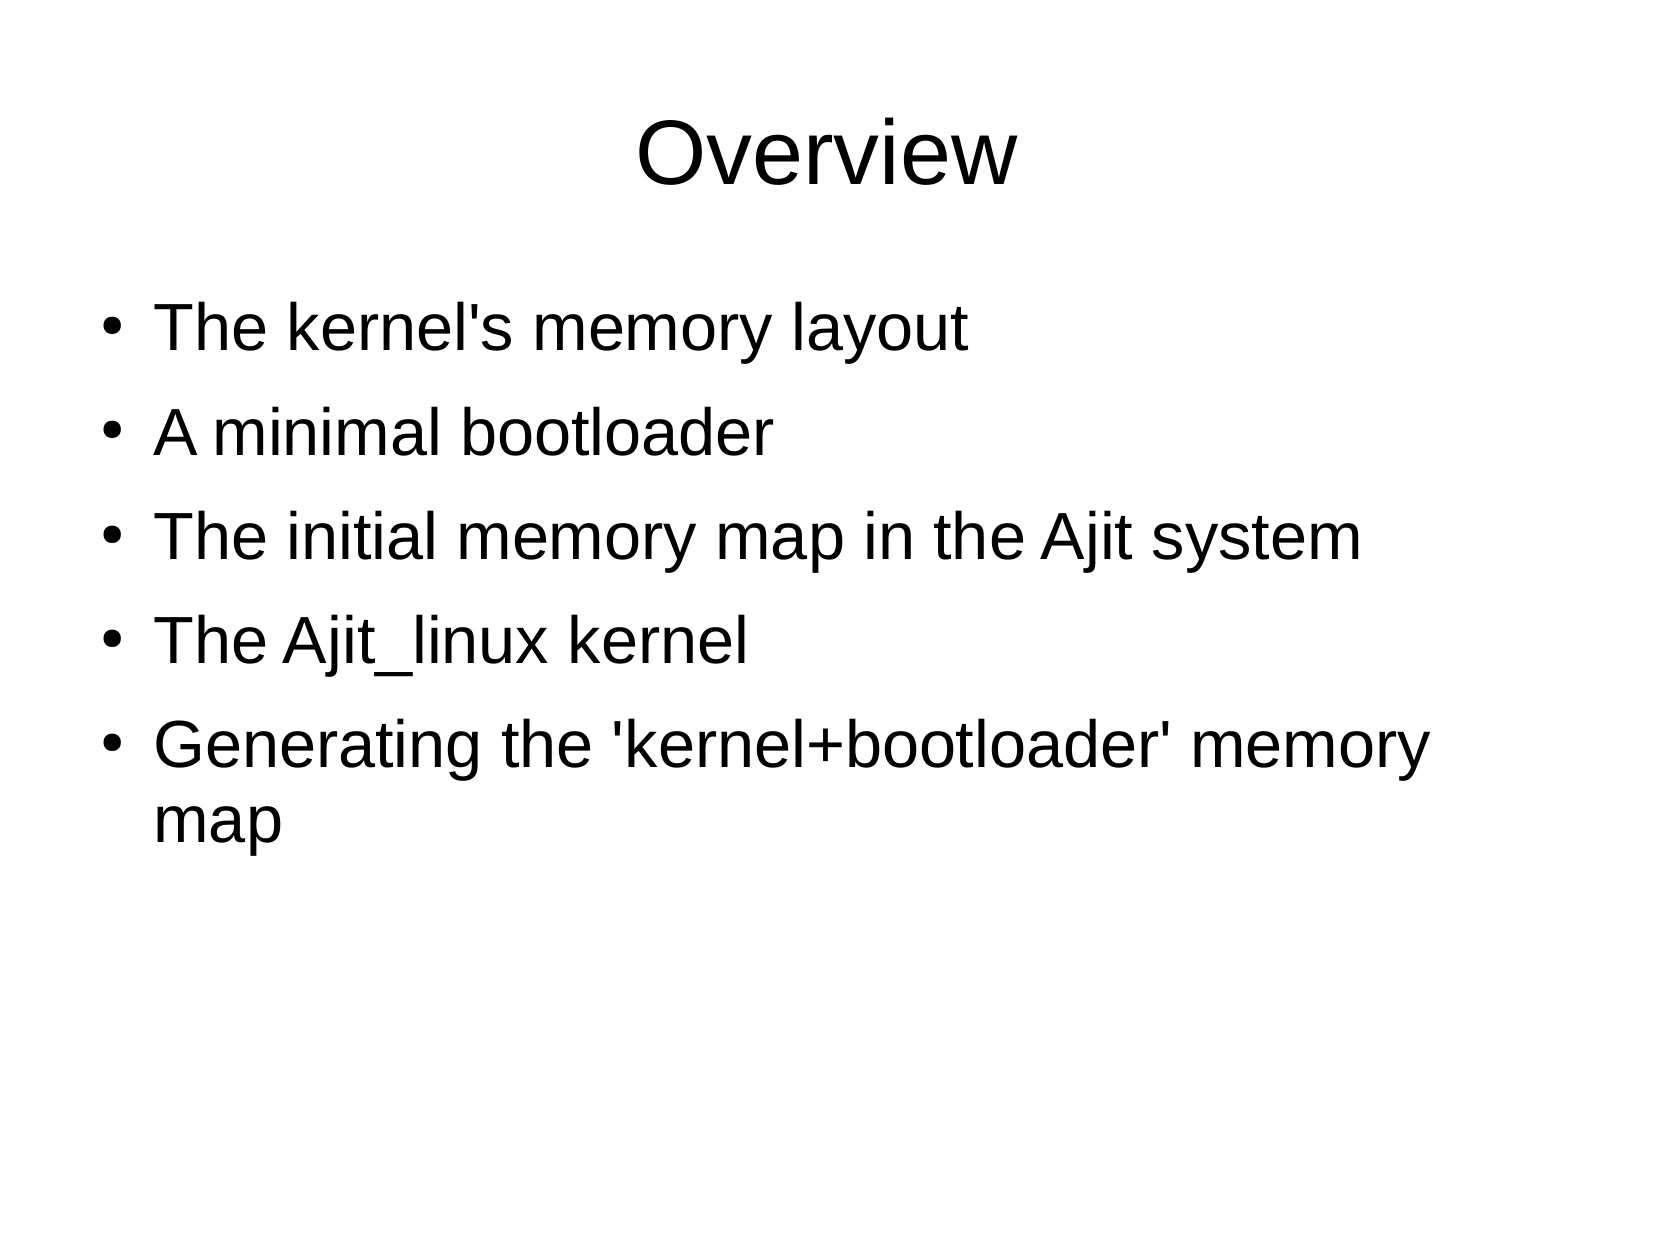

# Overview
The kernel's memory layout
A minimal bootloader
The initial memory map in the Ajit system
The Ajit_linux kernel
Generating the 'kernel+bootloader' memory map